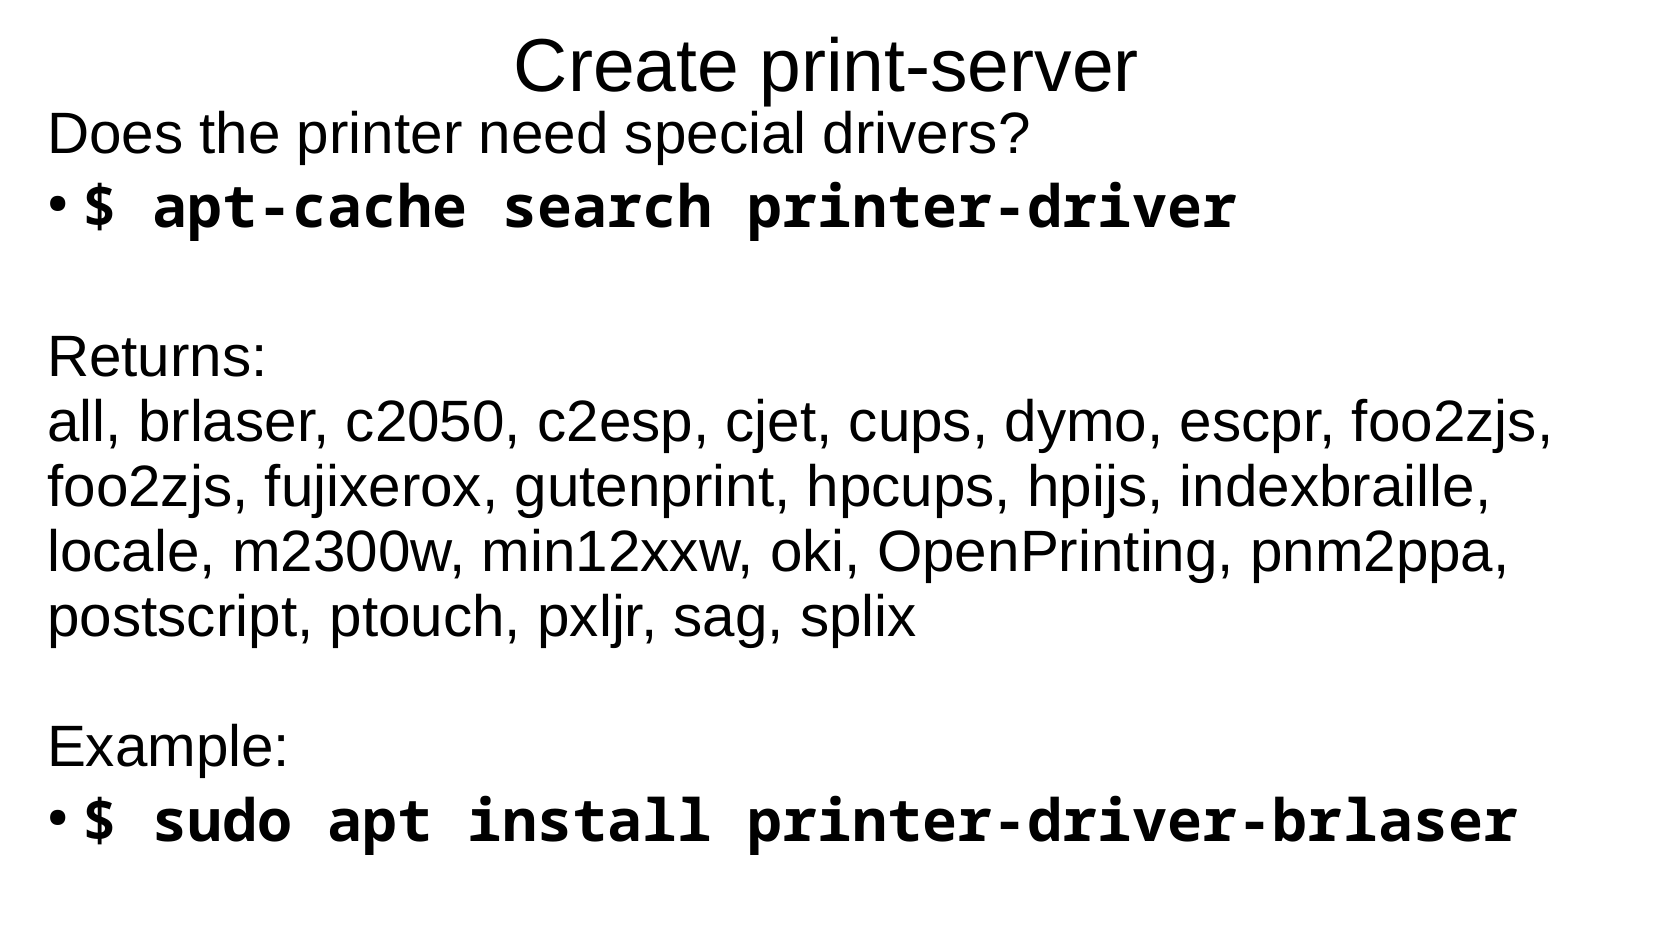

# Create print-server
Does the printer need special drivers?
$ apt-cache search printer-driver
Returns:
all, brlaser, c2050, c2esp, cjet, cups, dymo, escpr, foo2zjs, foo2zjs, fujixerox, gutenprint, hpcups, hpijs, indexbraille, locale, m2300w, min12xxw, oki, OpenPrinting, pnm2ppa, postscript, ptouch, pxljr, sag, splix
Example:
$ sudo apt install printer-driver-brlaser